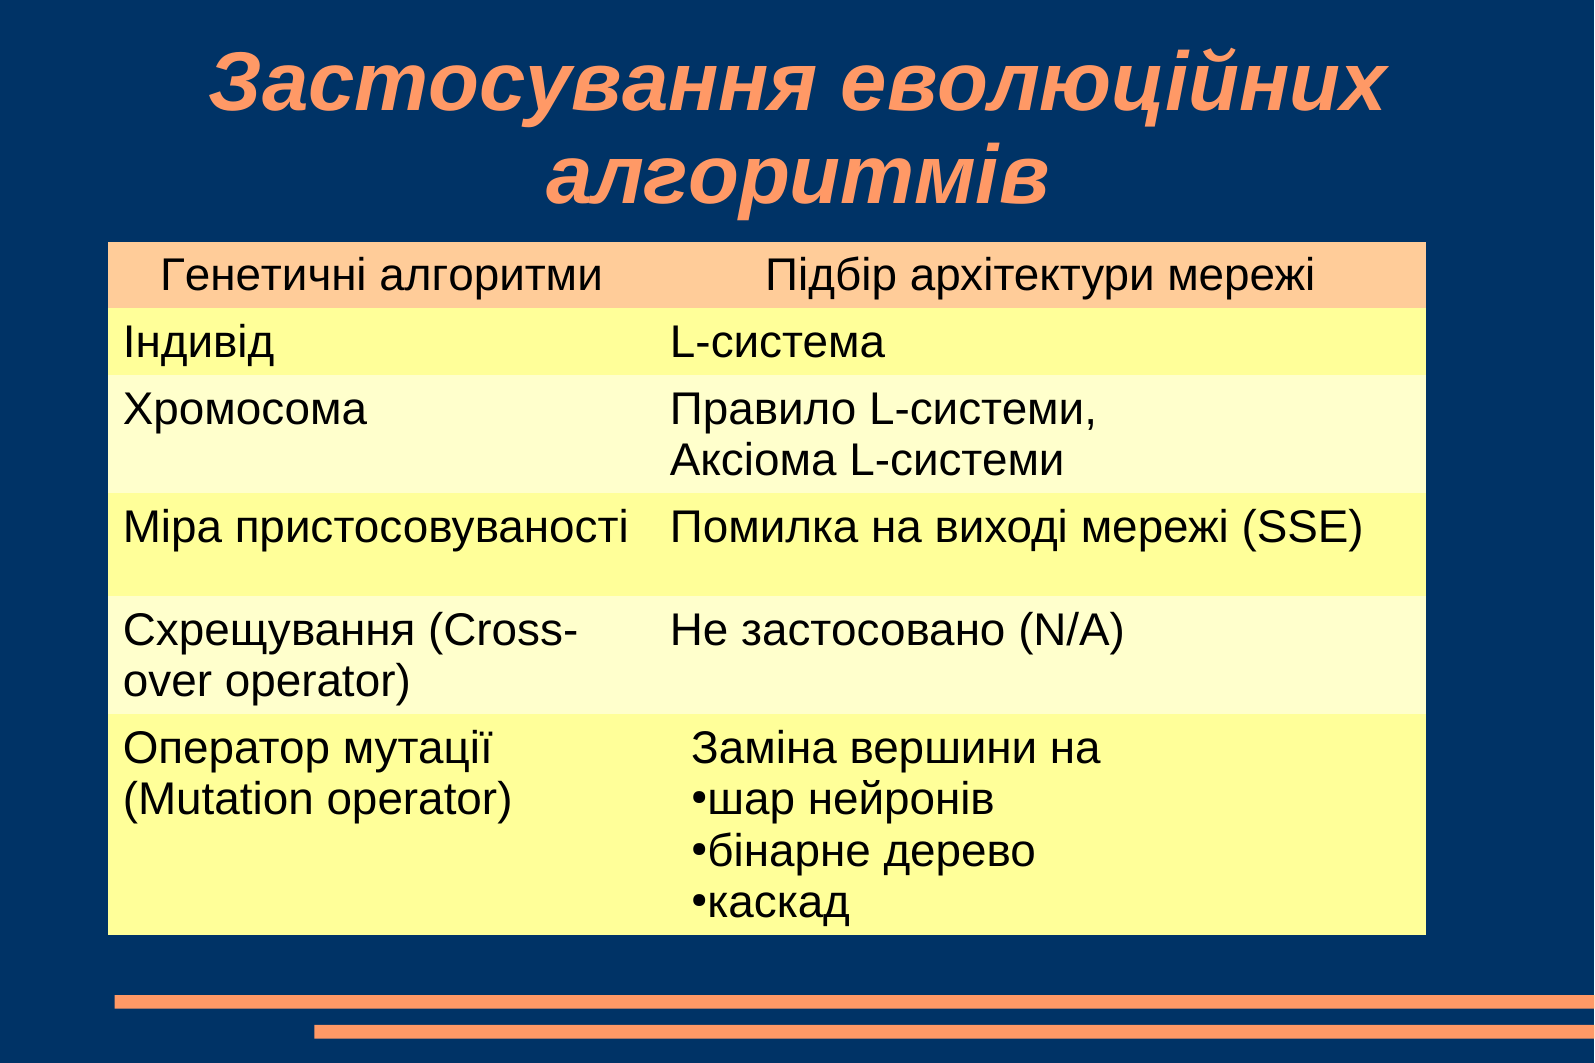

# Застосування еволюційних алгоритмів
| Генетичні алгоритми | Підбір архітектури мережі |
| --- | --- |
| Індивід | L-система |
| Хромосома | Правило L-системи, Аксіома L-системи |
| Міра пристосовуваності | Помилка на виході мережі (SSE) |
| Схрещування (Cross-over operator) | Не застосовано (N/A) |
| Оператор мутації (Mutation operator) | Заміна вершини на шар нейронів бінарне дерево каскад |